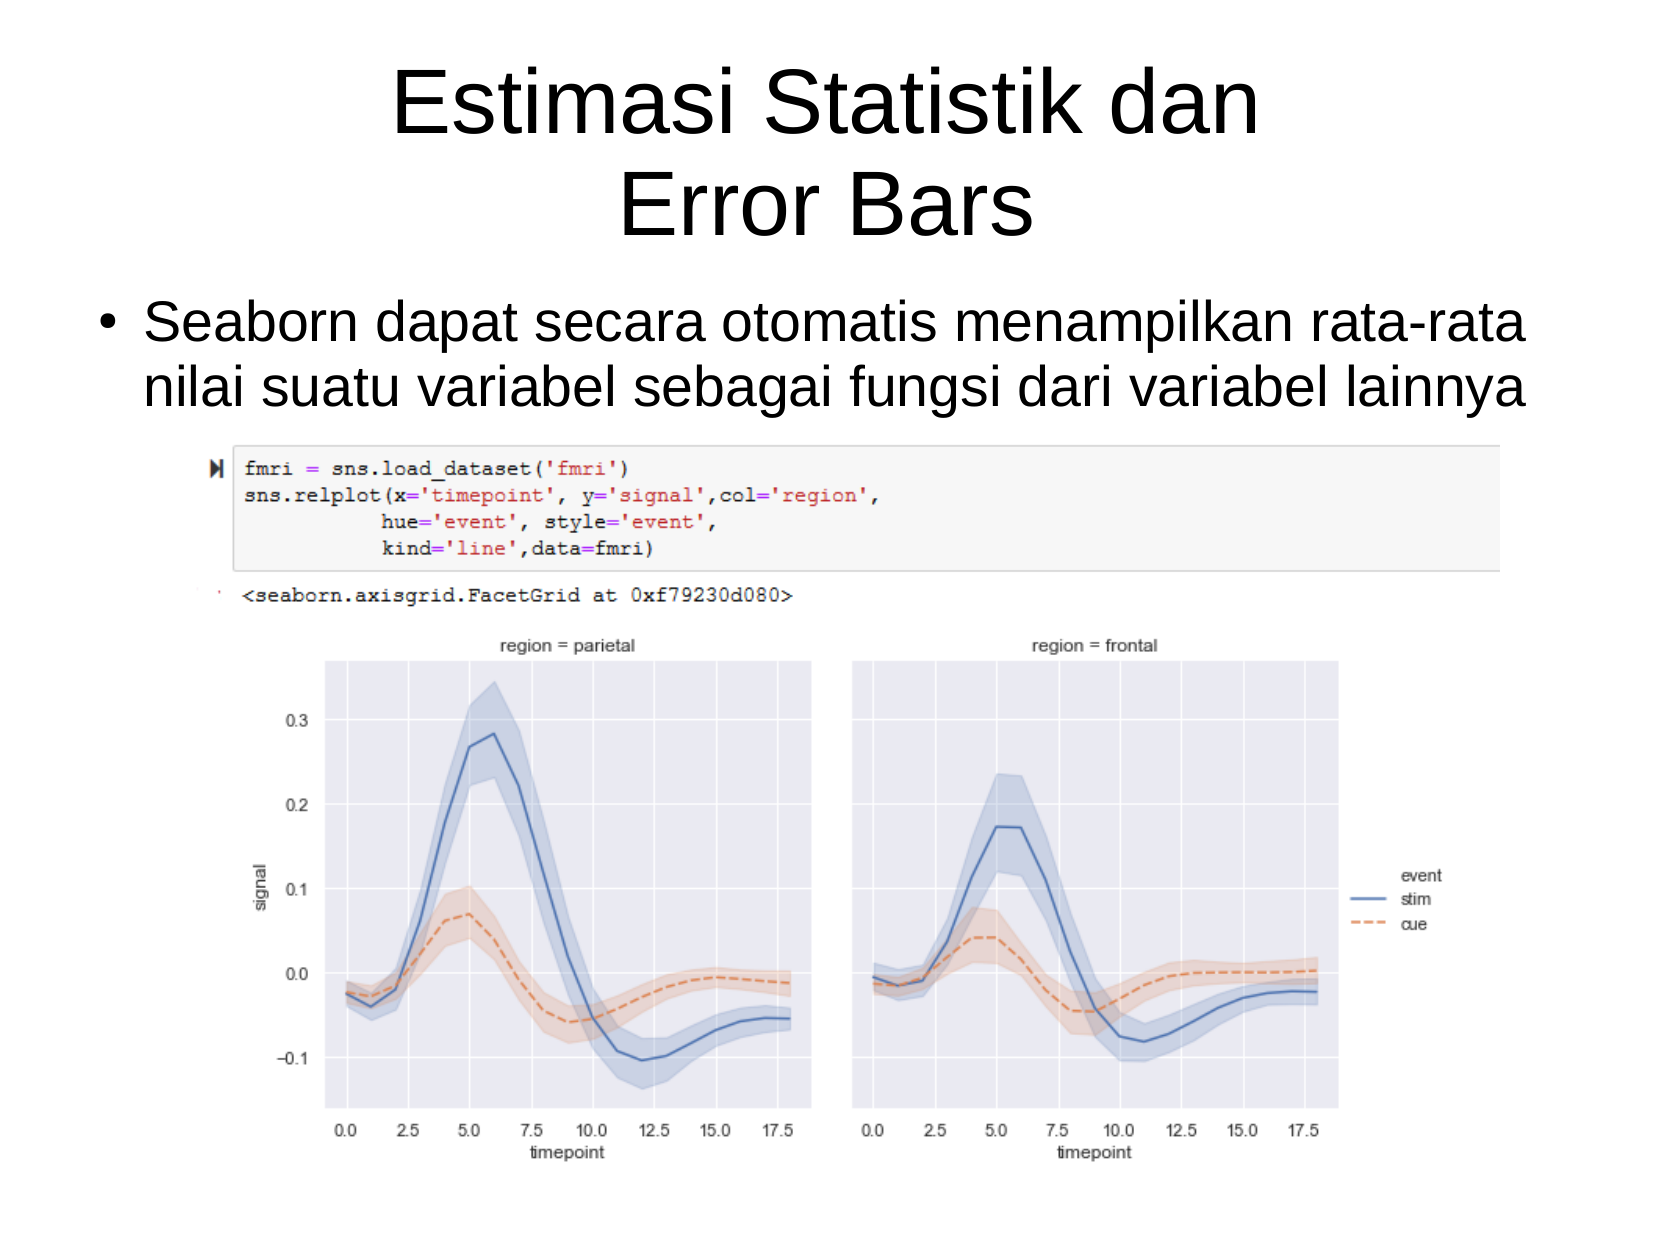

# Estimasi Statistik dan Error Bars
Seaborn dapat secara otomatis menampilkan rata-rata nilai suatu variabel sebagai fungsi dari variabel lainnya